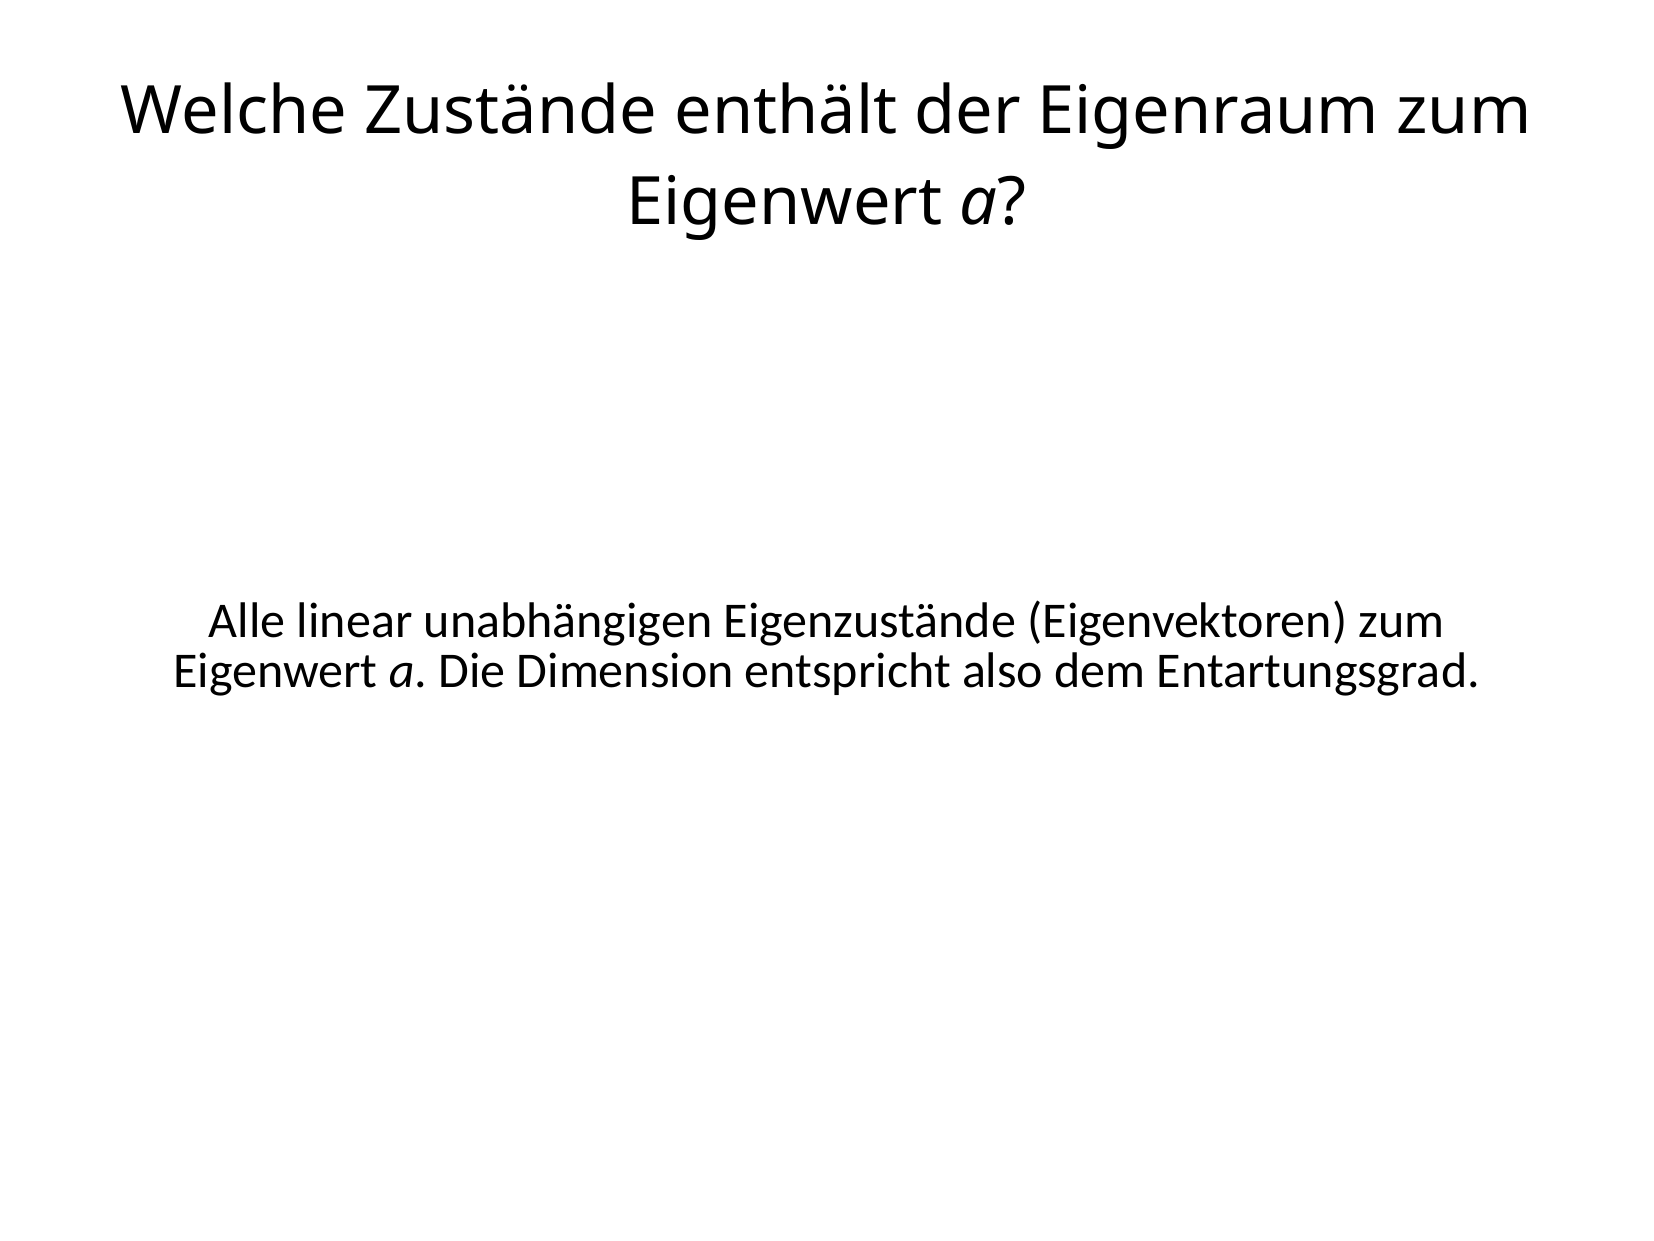

# Welche Zustände enthält der Eigenraum zum Eigenwert a?
Alle linear unabhängigen Eigenzustände (Eigenvektoren) zum Eigenwert a. Die Dimension entspricht also dem Entartungsgrad.